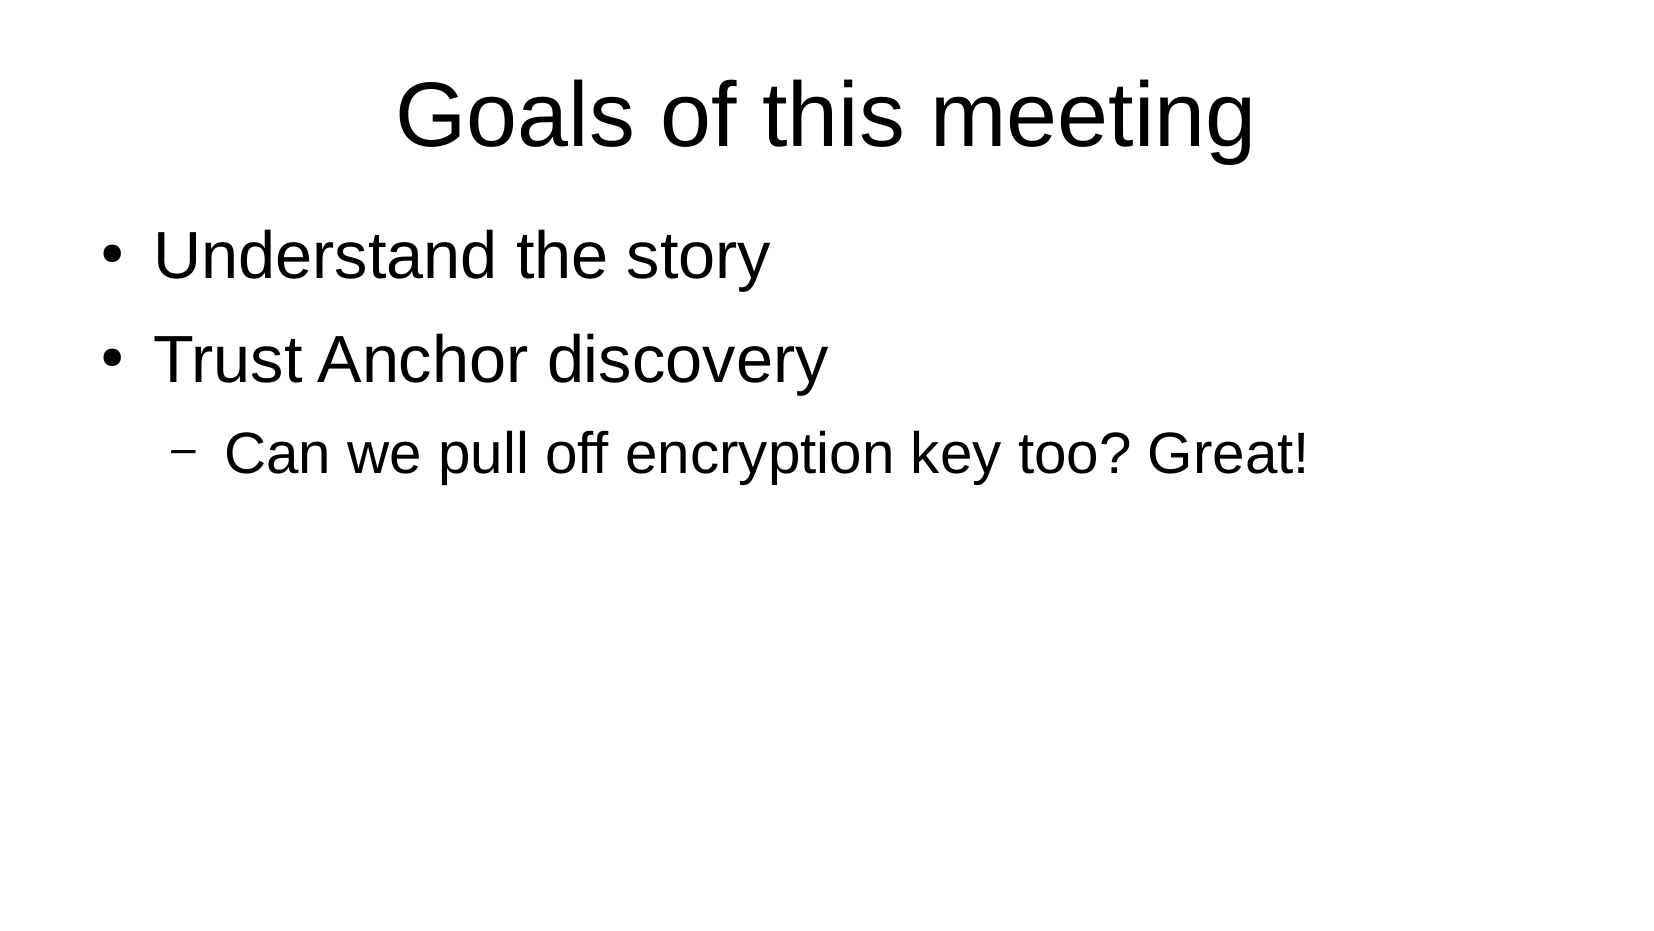

# Goals of this meeting
Understand the story
Trust Anchor discovery
Can we pull off encryption key too? Great!